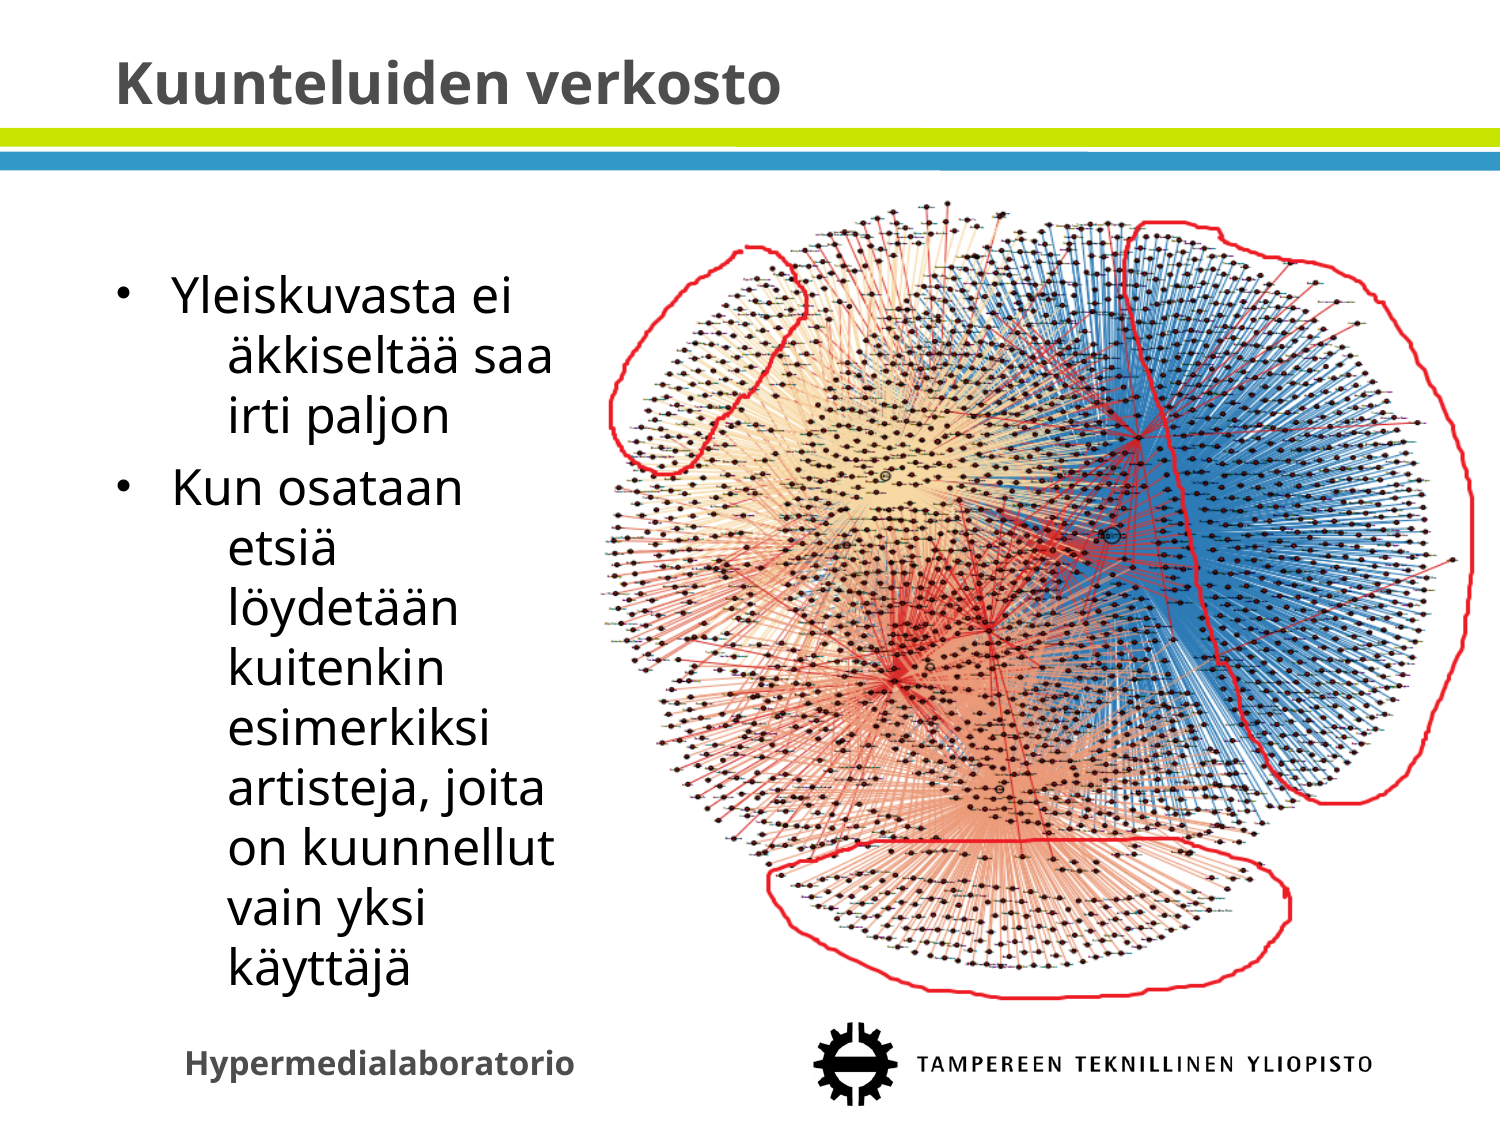

# Kuunteluiden verkosto
Yleiskuvasta ei äkkiseltää saa irti paljon
Kun osataan etsiä löydetään kuitenkin esimerkiksi artisteja, joita on kuunnellut vain yksi käyttäjä